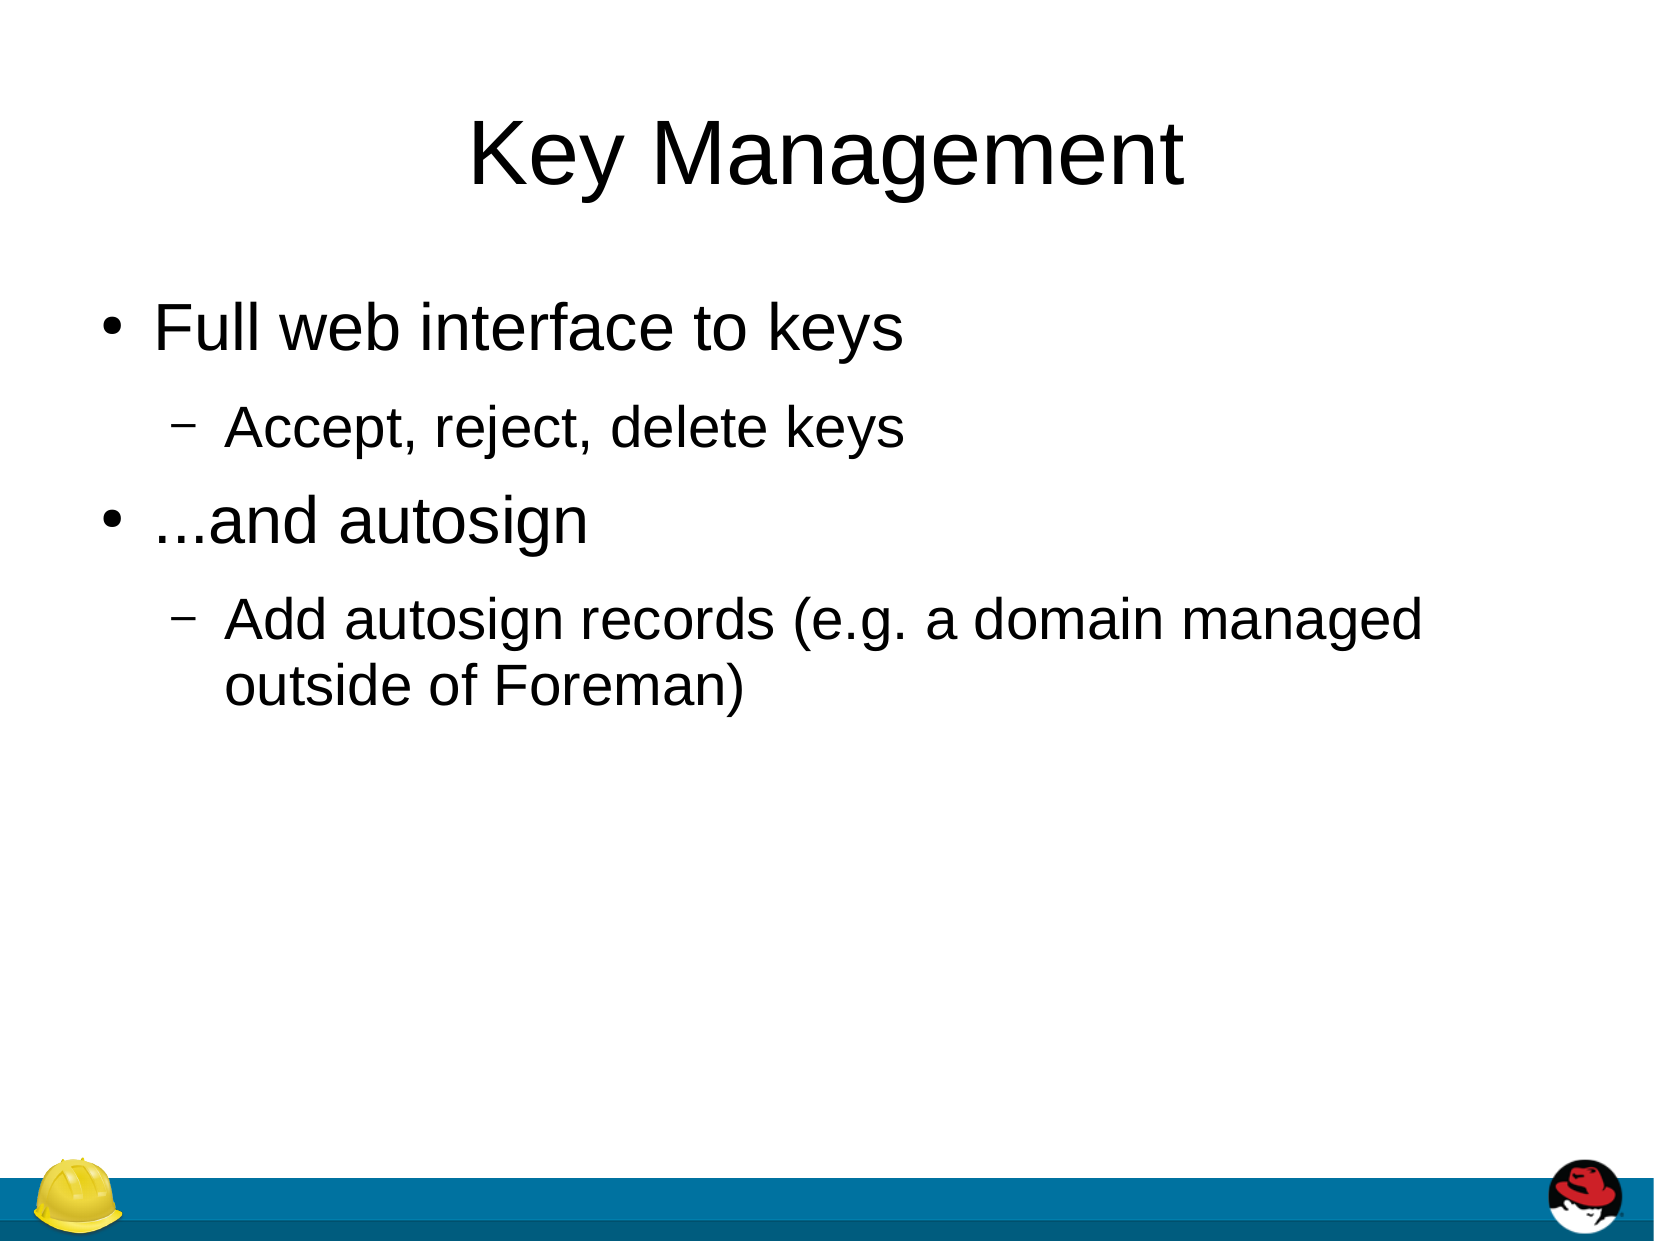

# Key Management
Full web interface to keys
Accept, reject, delete keys
...and autosign
Add autosign records (e.g. a domain managed outside of Foreman)